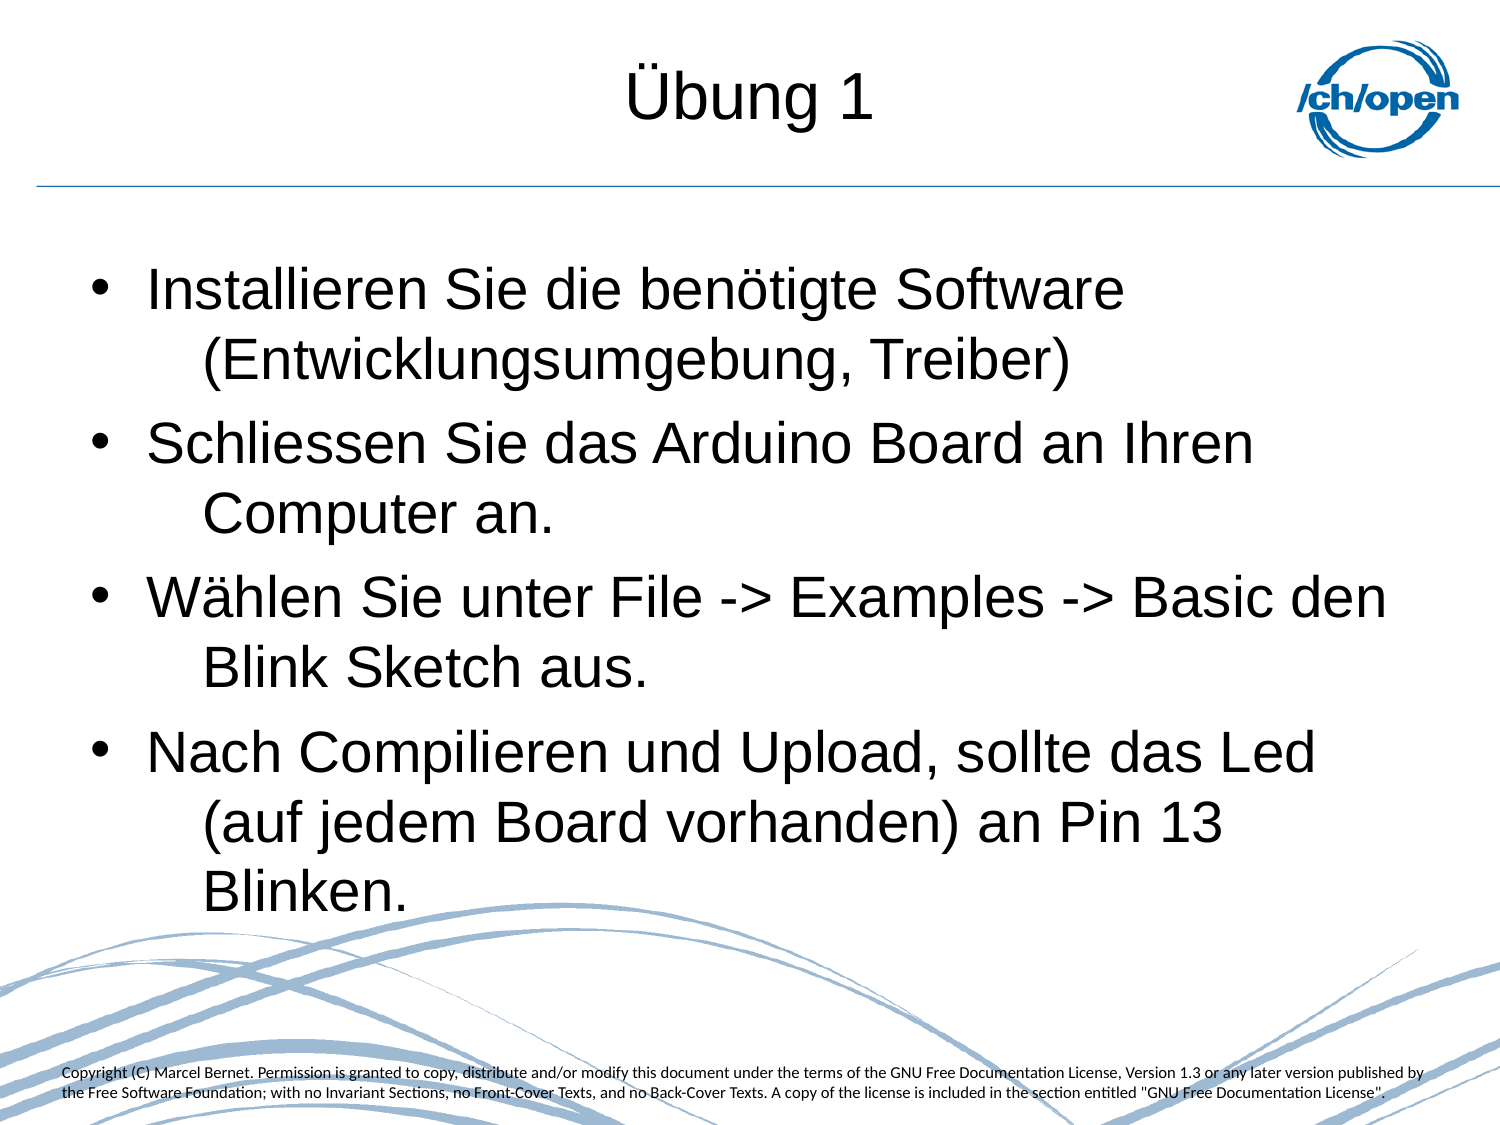

# Übung 1
Installieren Sie die benötigte Software (Entwicklungsumgebung, Treiber)
Schliessen Sie das Arduino Board an Ihren Computer an.
Wählen Sie unter File -> Examples -> Basic den Blink Sketch aus.
Nach Compilieren und Upload, sollte das Led (auf jedem Board vorhanden) an Pin 13 Blinken.